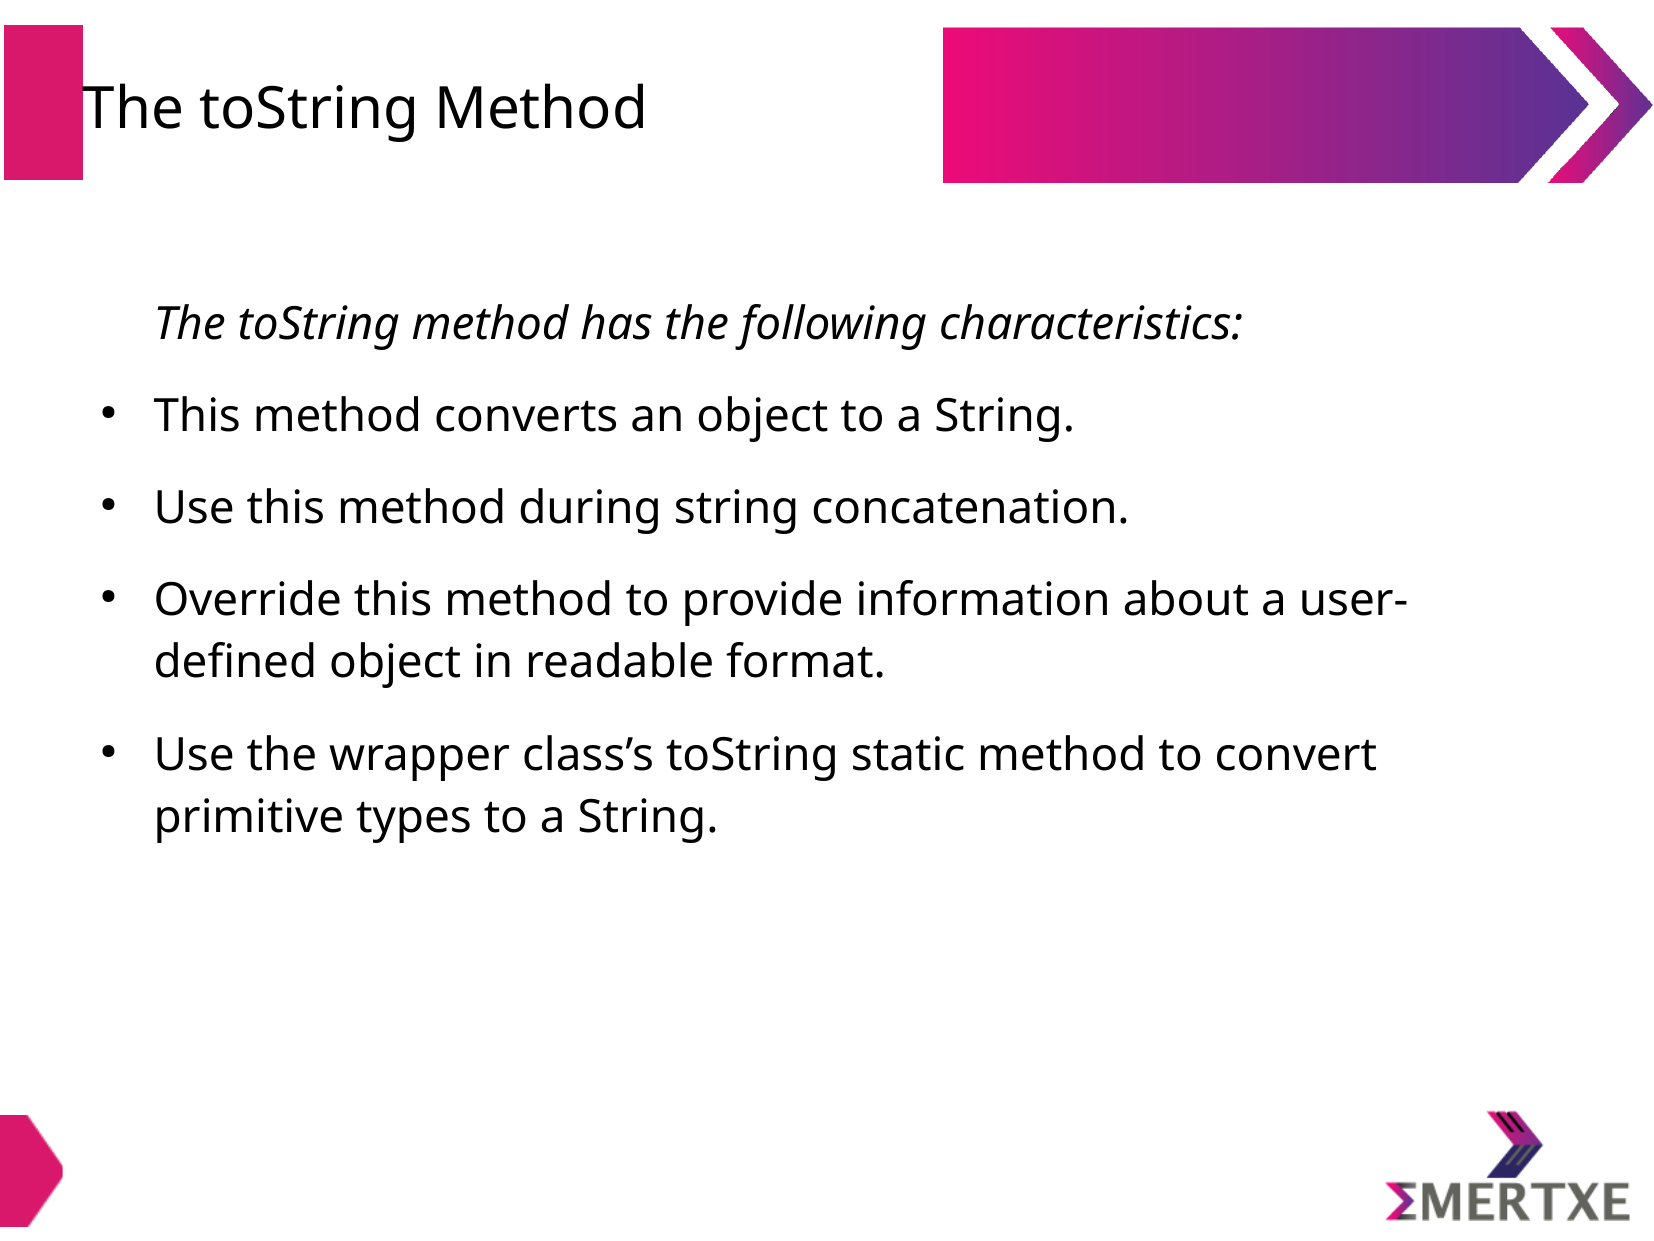

# The toString Method
The toString method has the following characteristics:
This method converts an object to a String.
Use this method during string concatenation.
Override this method to provide information about a user-defined object in readable format.
Use the wrapper class’s toString static method to convert primitive types to a String.